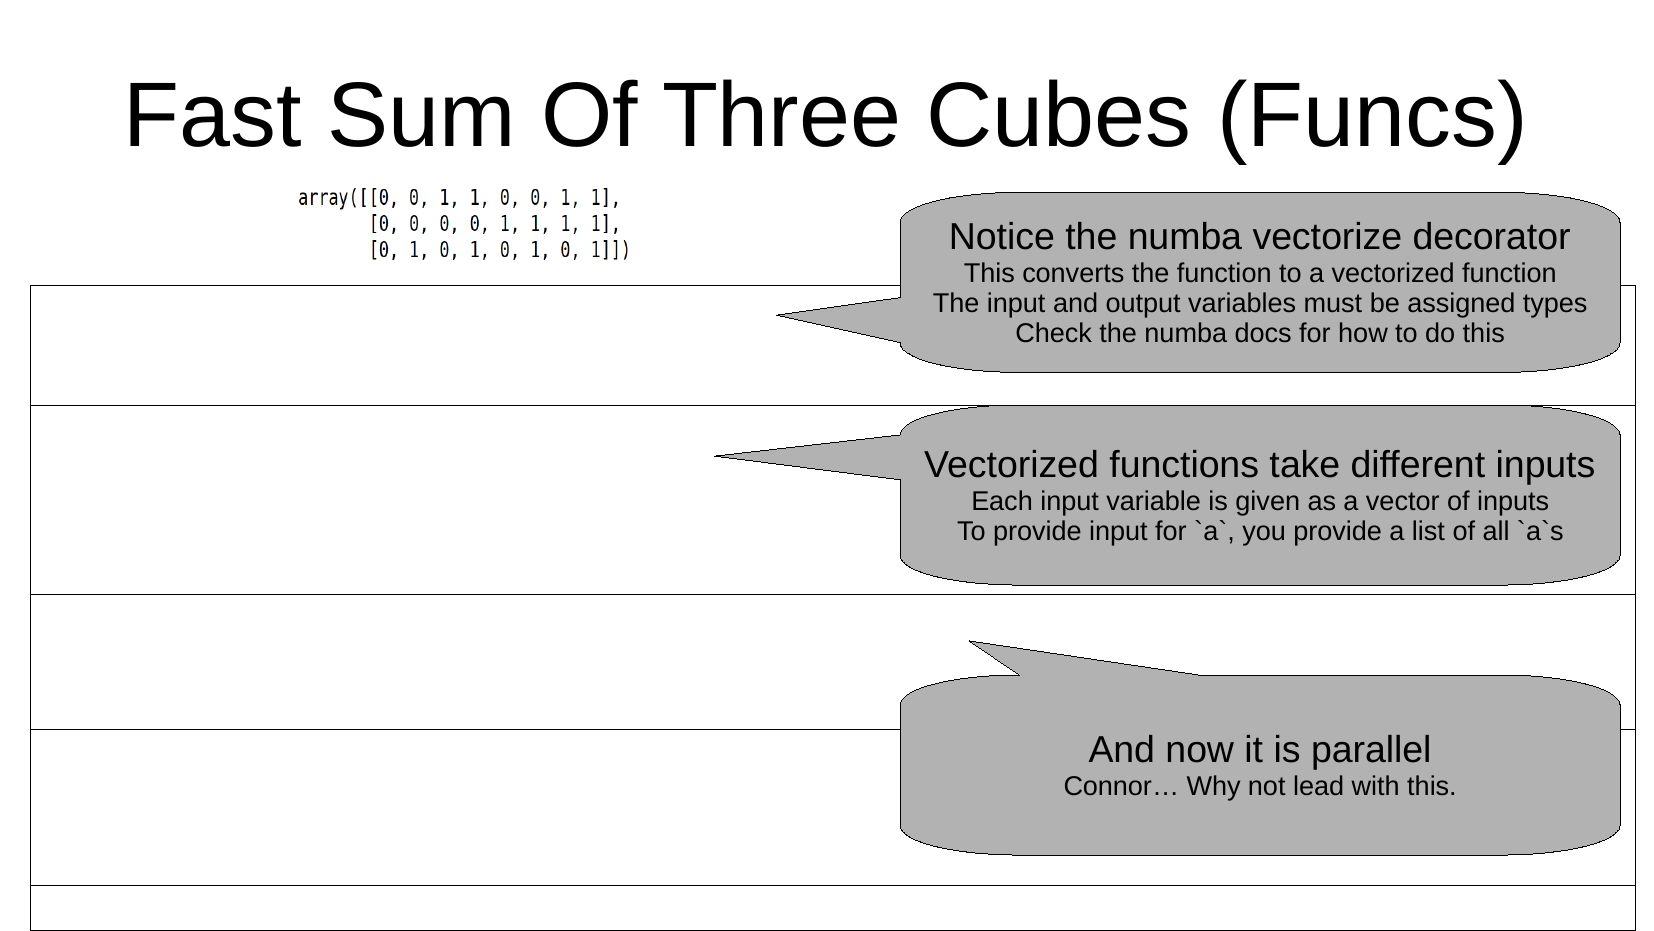

# Fast Sum Of Three Cubes (Funcs)
Notice the numba vectorize decorator
This converts the function to a vectorized function
The input and output variables must be assigned types
Check the numba docs for how to do this
Vectorized functions take different inputs
Each input variable is given as a vector of inputs
To provide input for `a`, you provide a list of all `a`s
And now it is parallel
Connor… Why not lead with this.